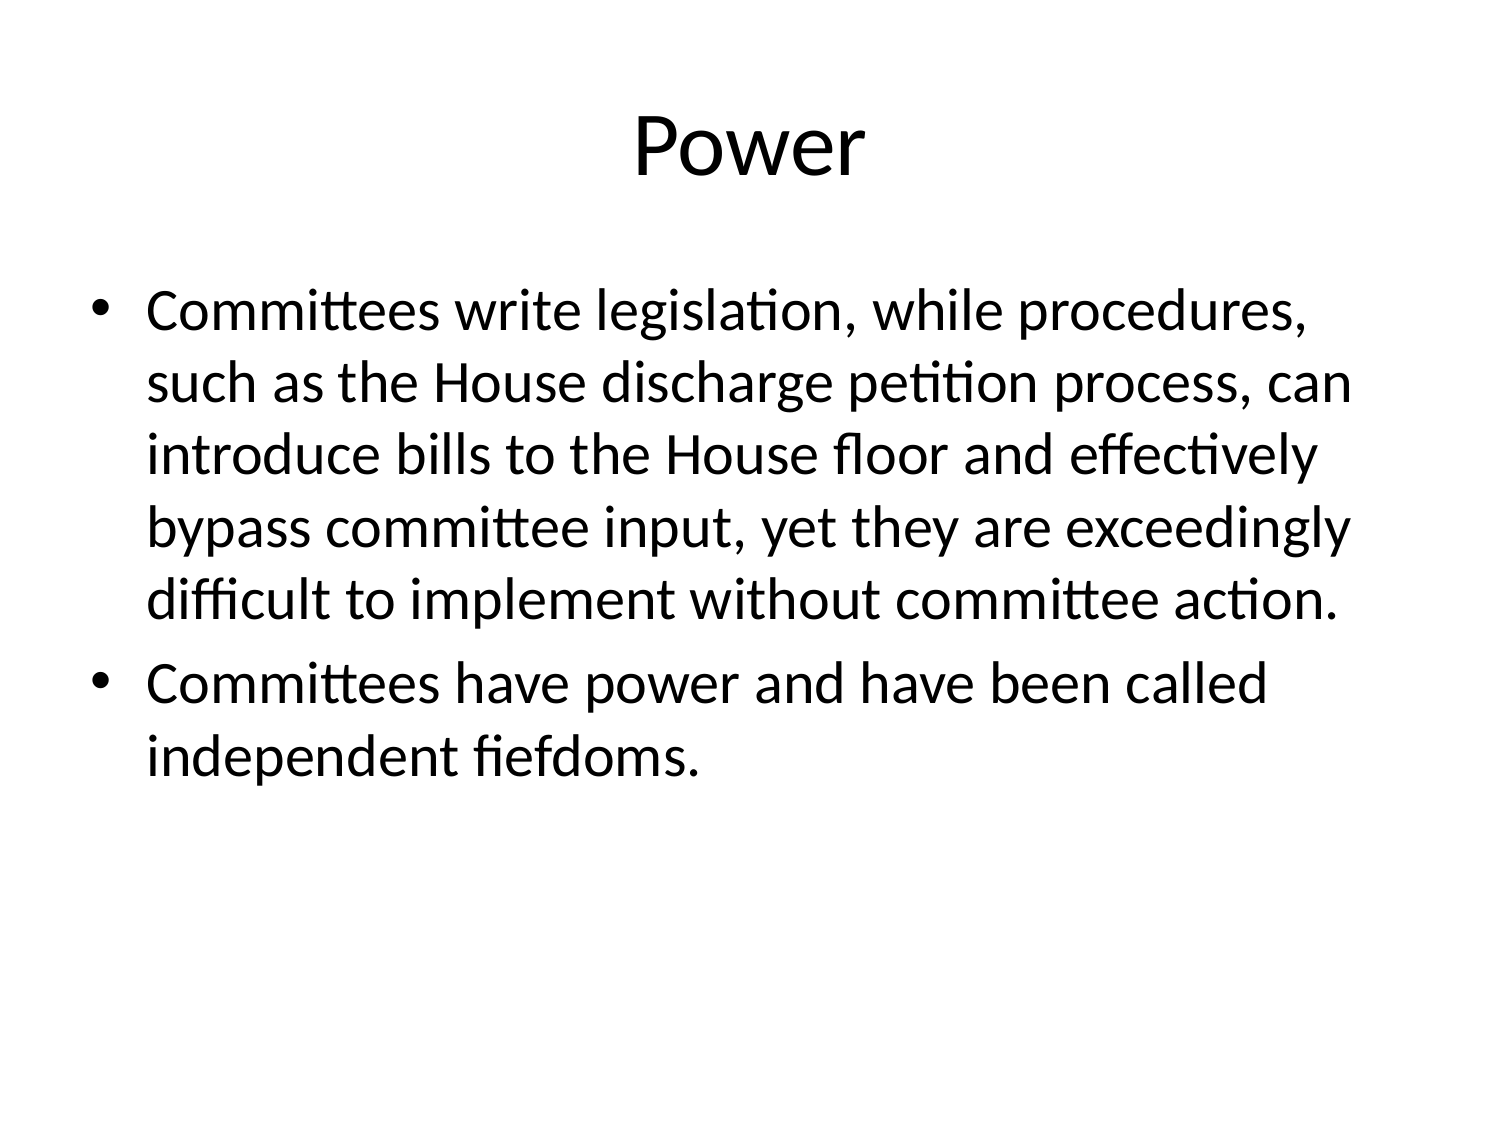

# Power
Committees write legislation, while procedures, such as the House discharge petition process, can introduce bills to the House floor and effectively bypass committee input, yet they are exceedingly difficult to implement without committee action.
Committees have power and have been called independent fiefdoms.